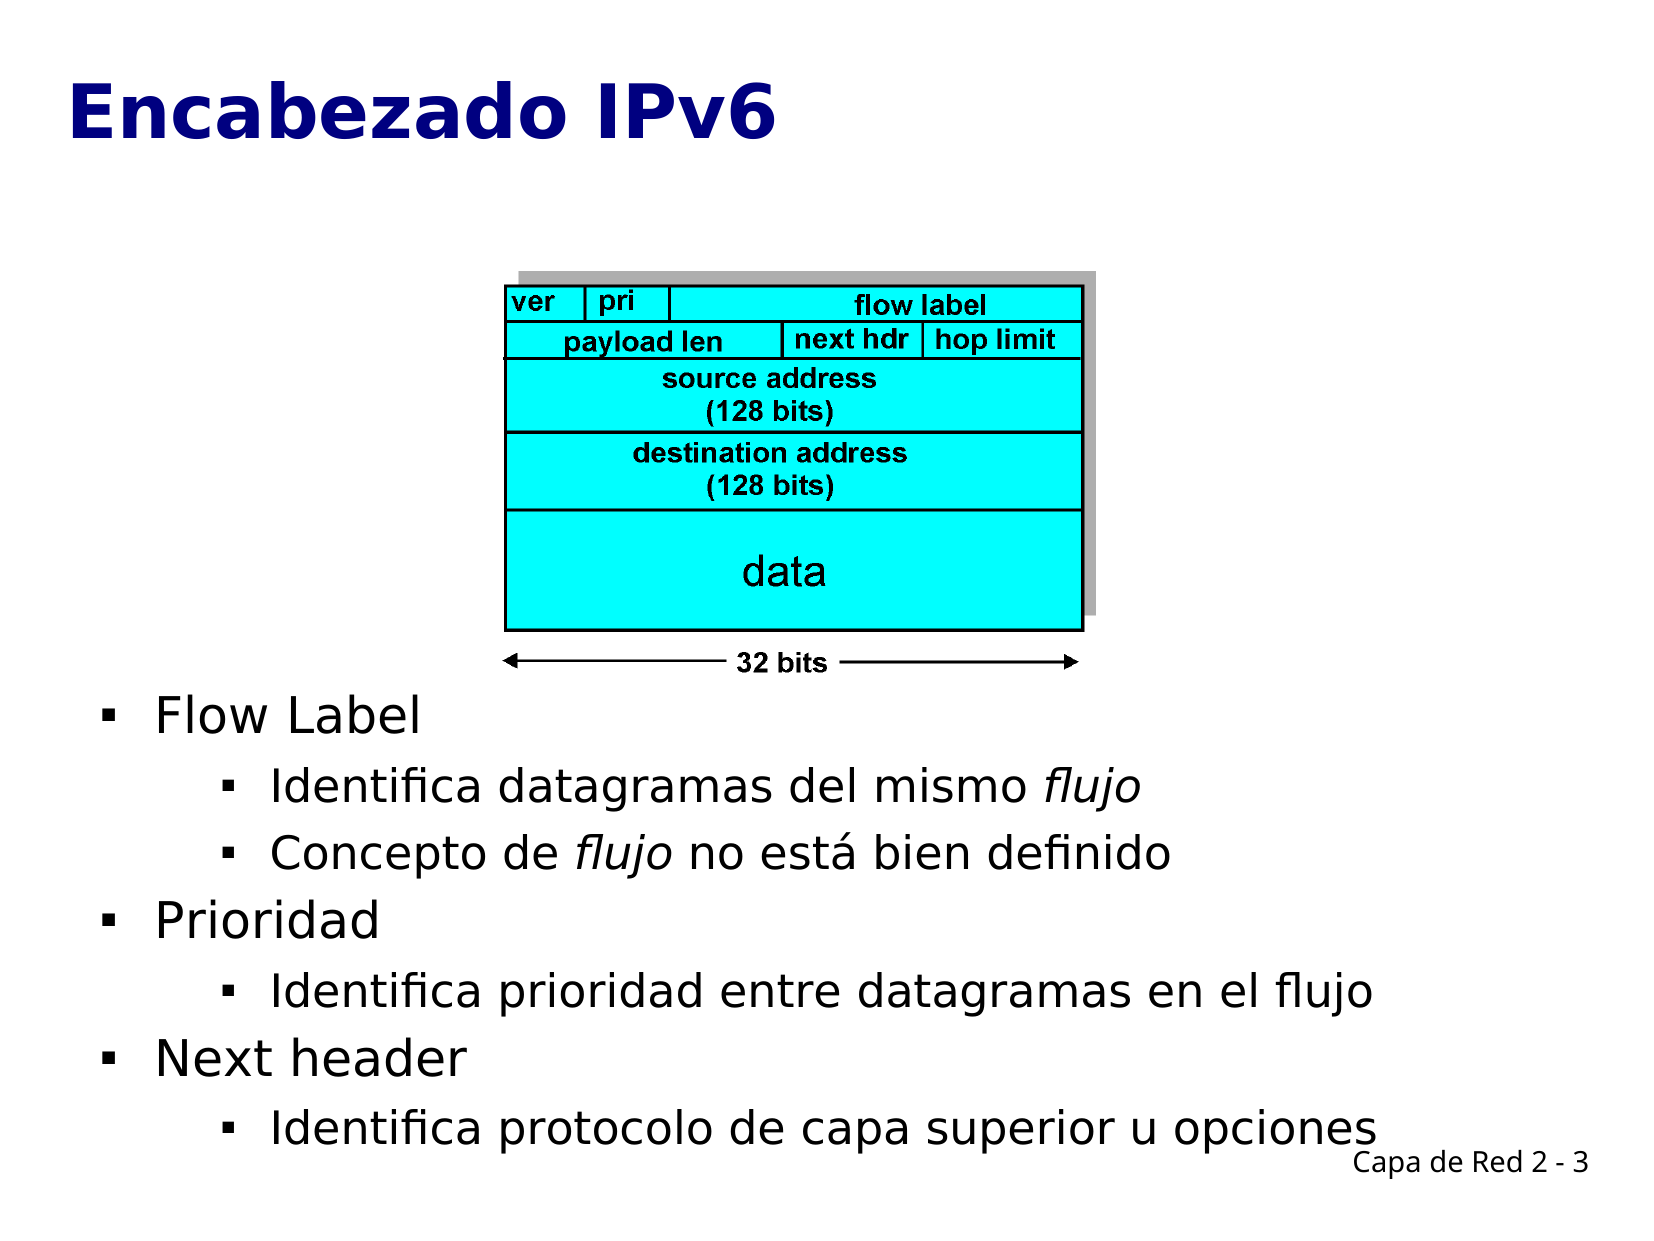

# Encabezado IPv6
Flow Label
Identifica datagramas del mismo flujo
Concepto de flujo no está bien definido
Prioridad
Identifica prioridad entre datagramas en el flujo
Next header
Identifica protocolo de capa superior u opciones